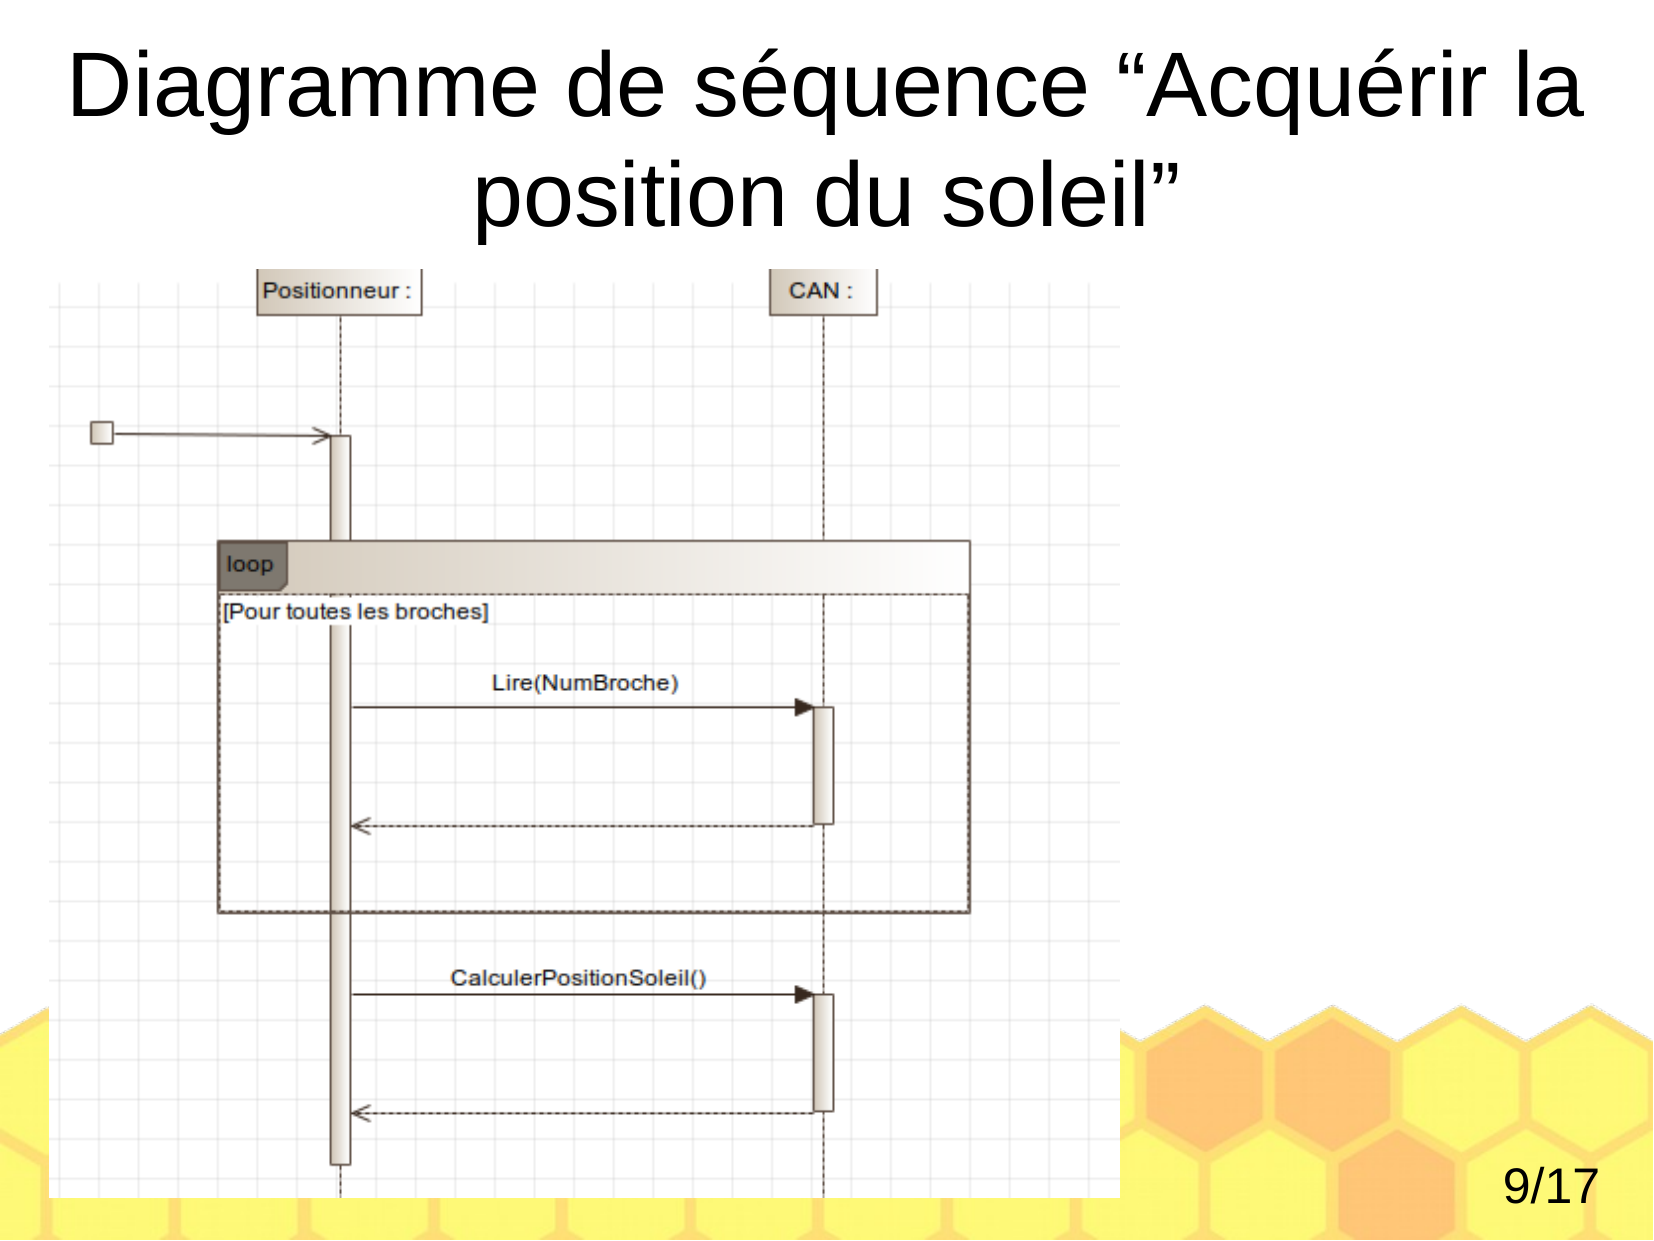

Diagramme de séquence “Acquérir la position du soleil”